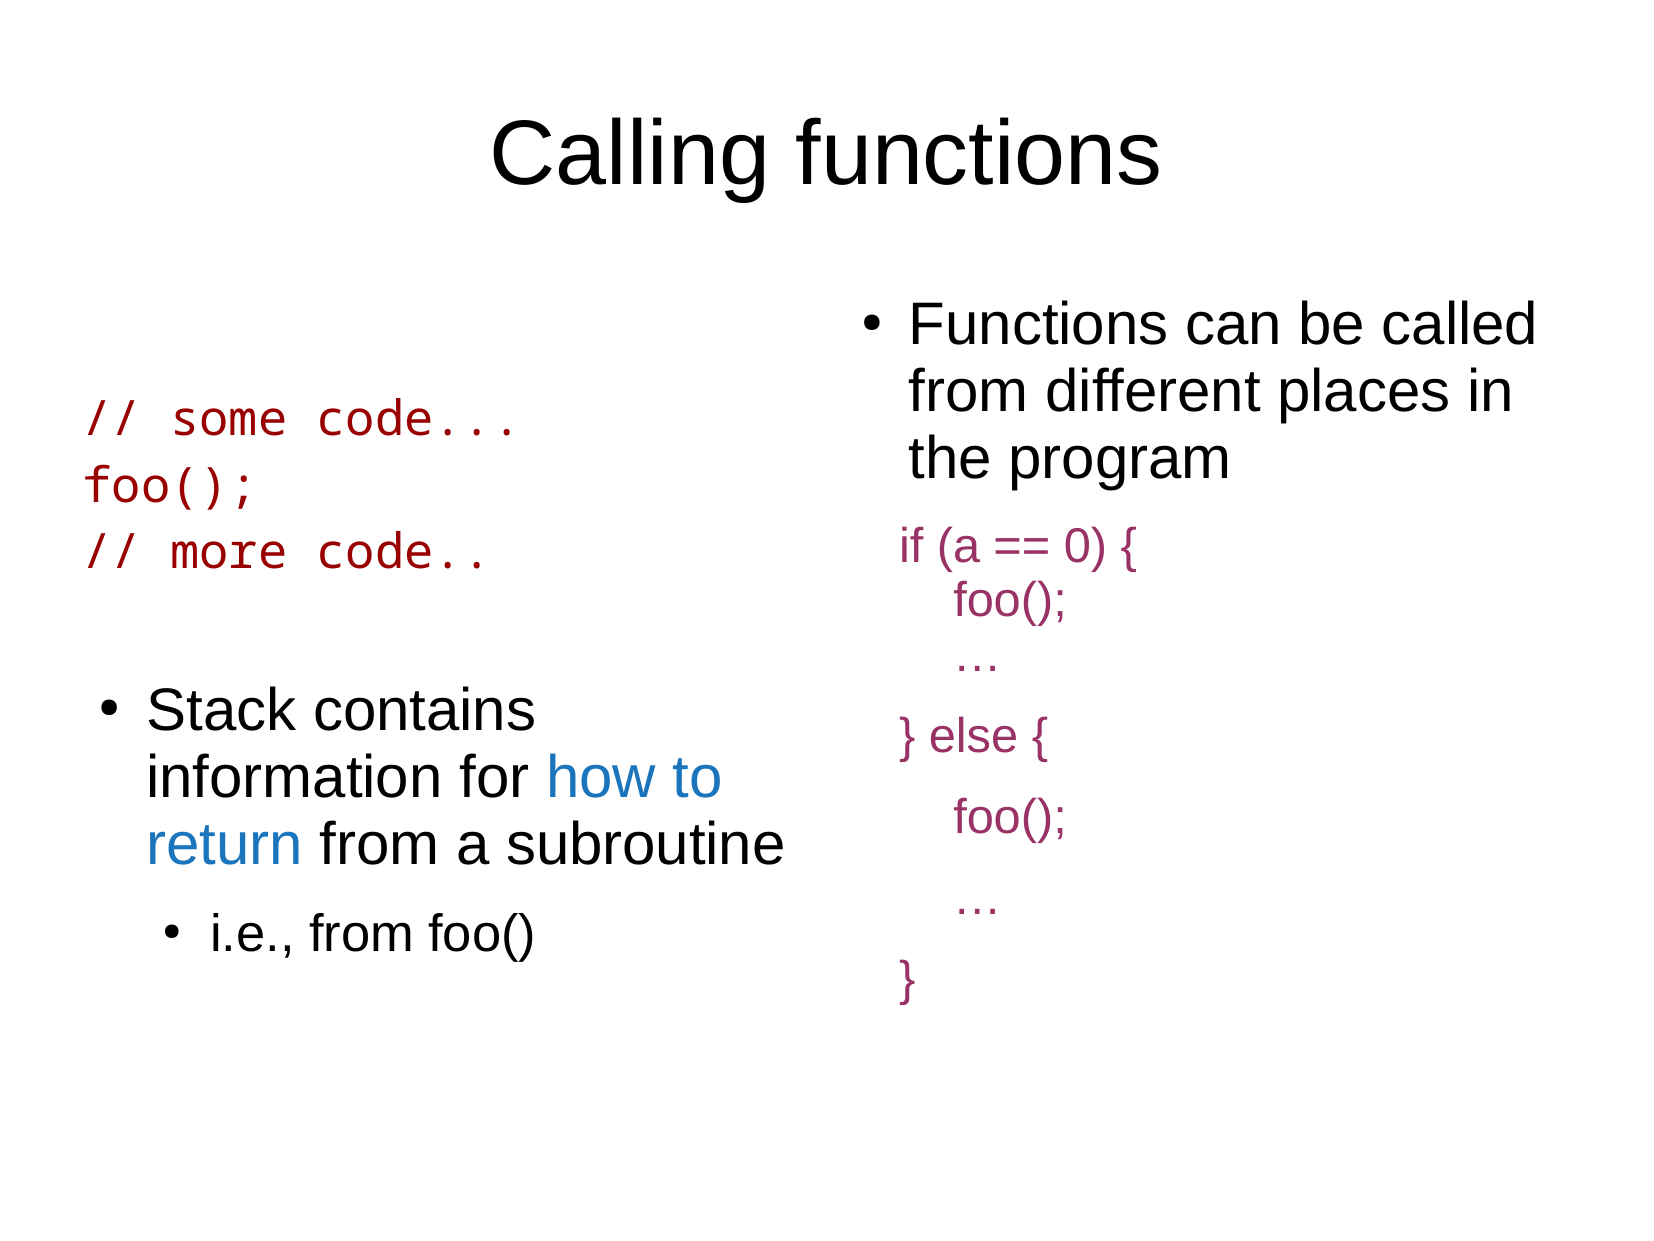

# Calling functions
// some code...
foo();
// more code..
Stack contains information for how to return from a subroutine
i.e., from foo()
Functions can be called from different places in the program
 if (a == 0) {
 foo();
 …
 } else {
 foo();
 …
 }